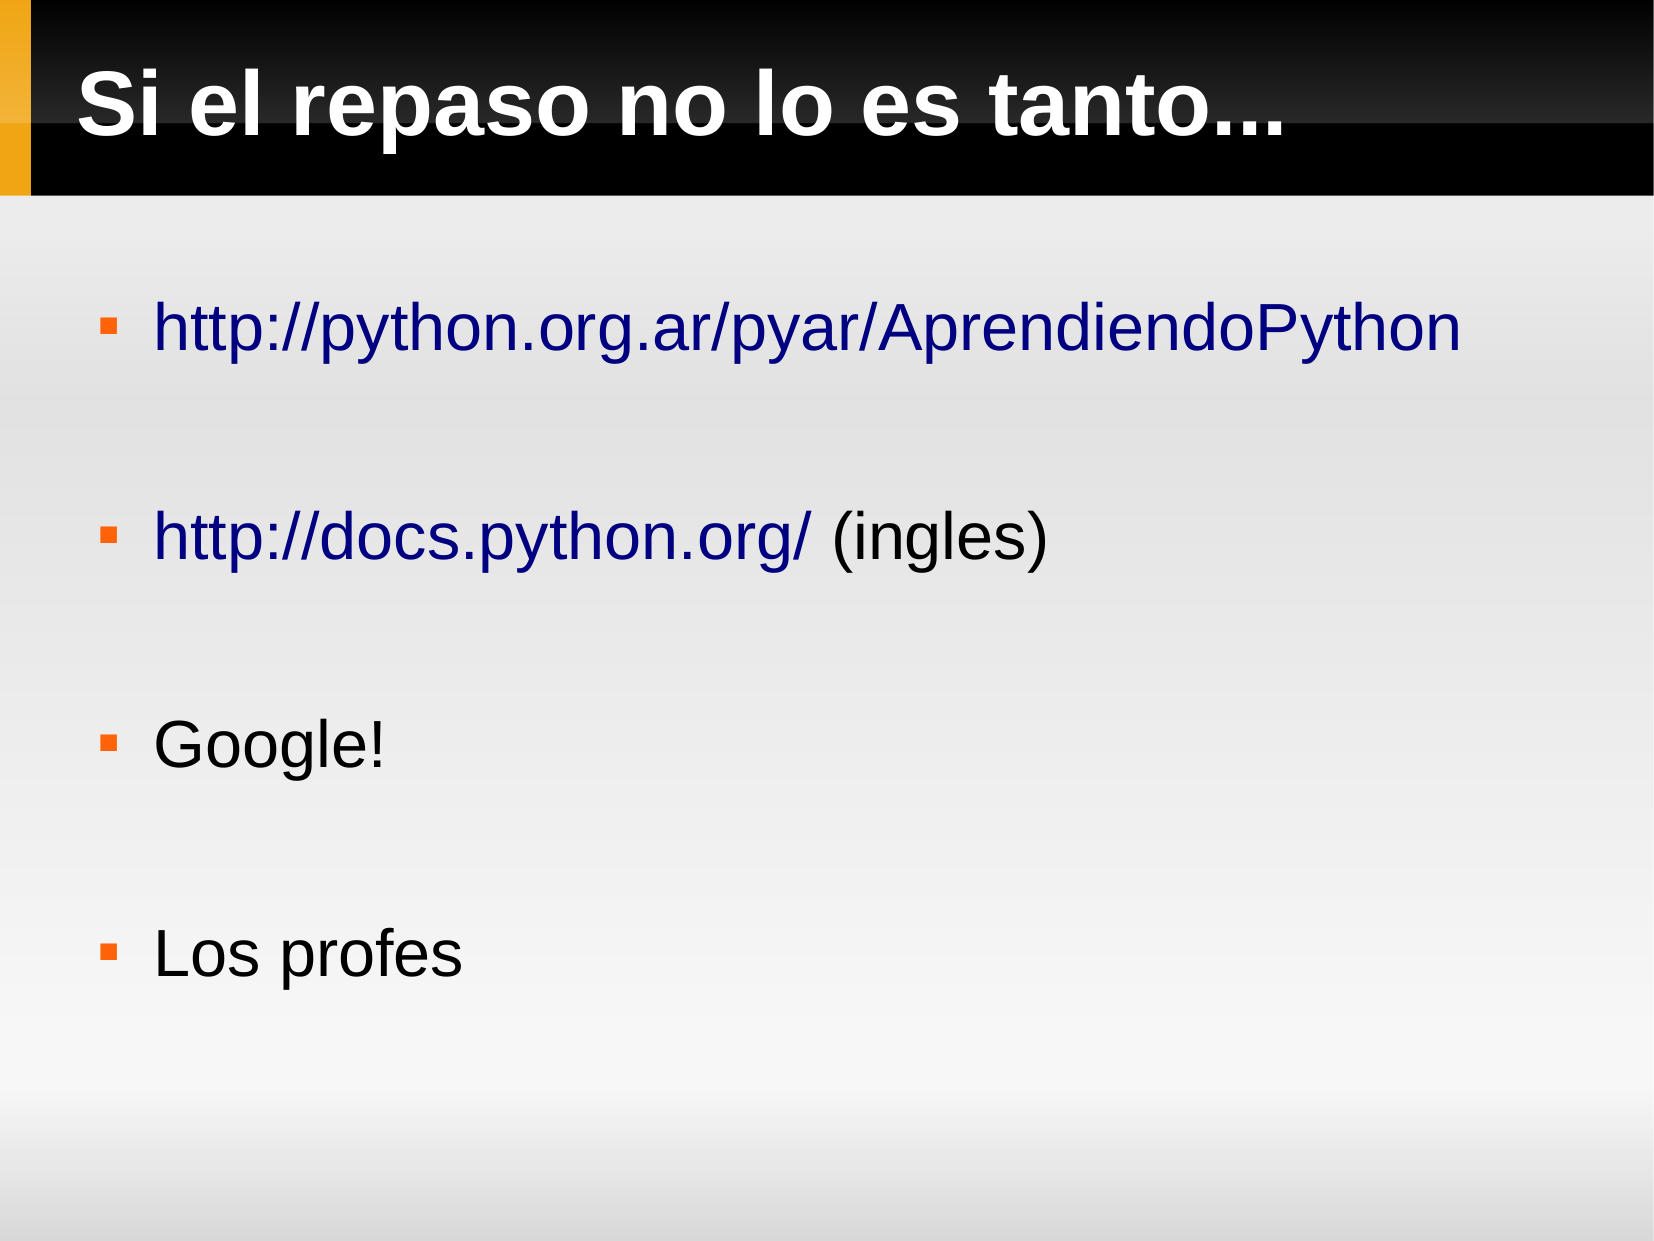

# Si el repaso no lo es tanto...
http://python.org.ar/pyar/AprendiendoPython
http://docs.python.org/ (ingles)
Google!
Los profes